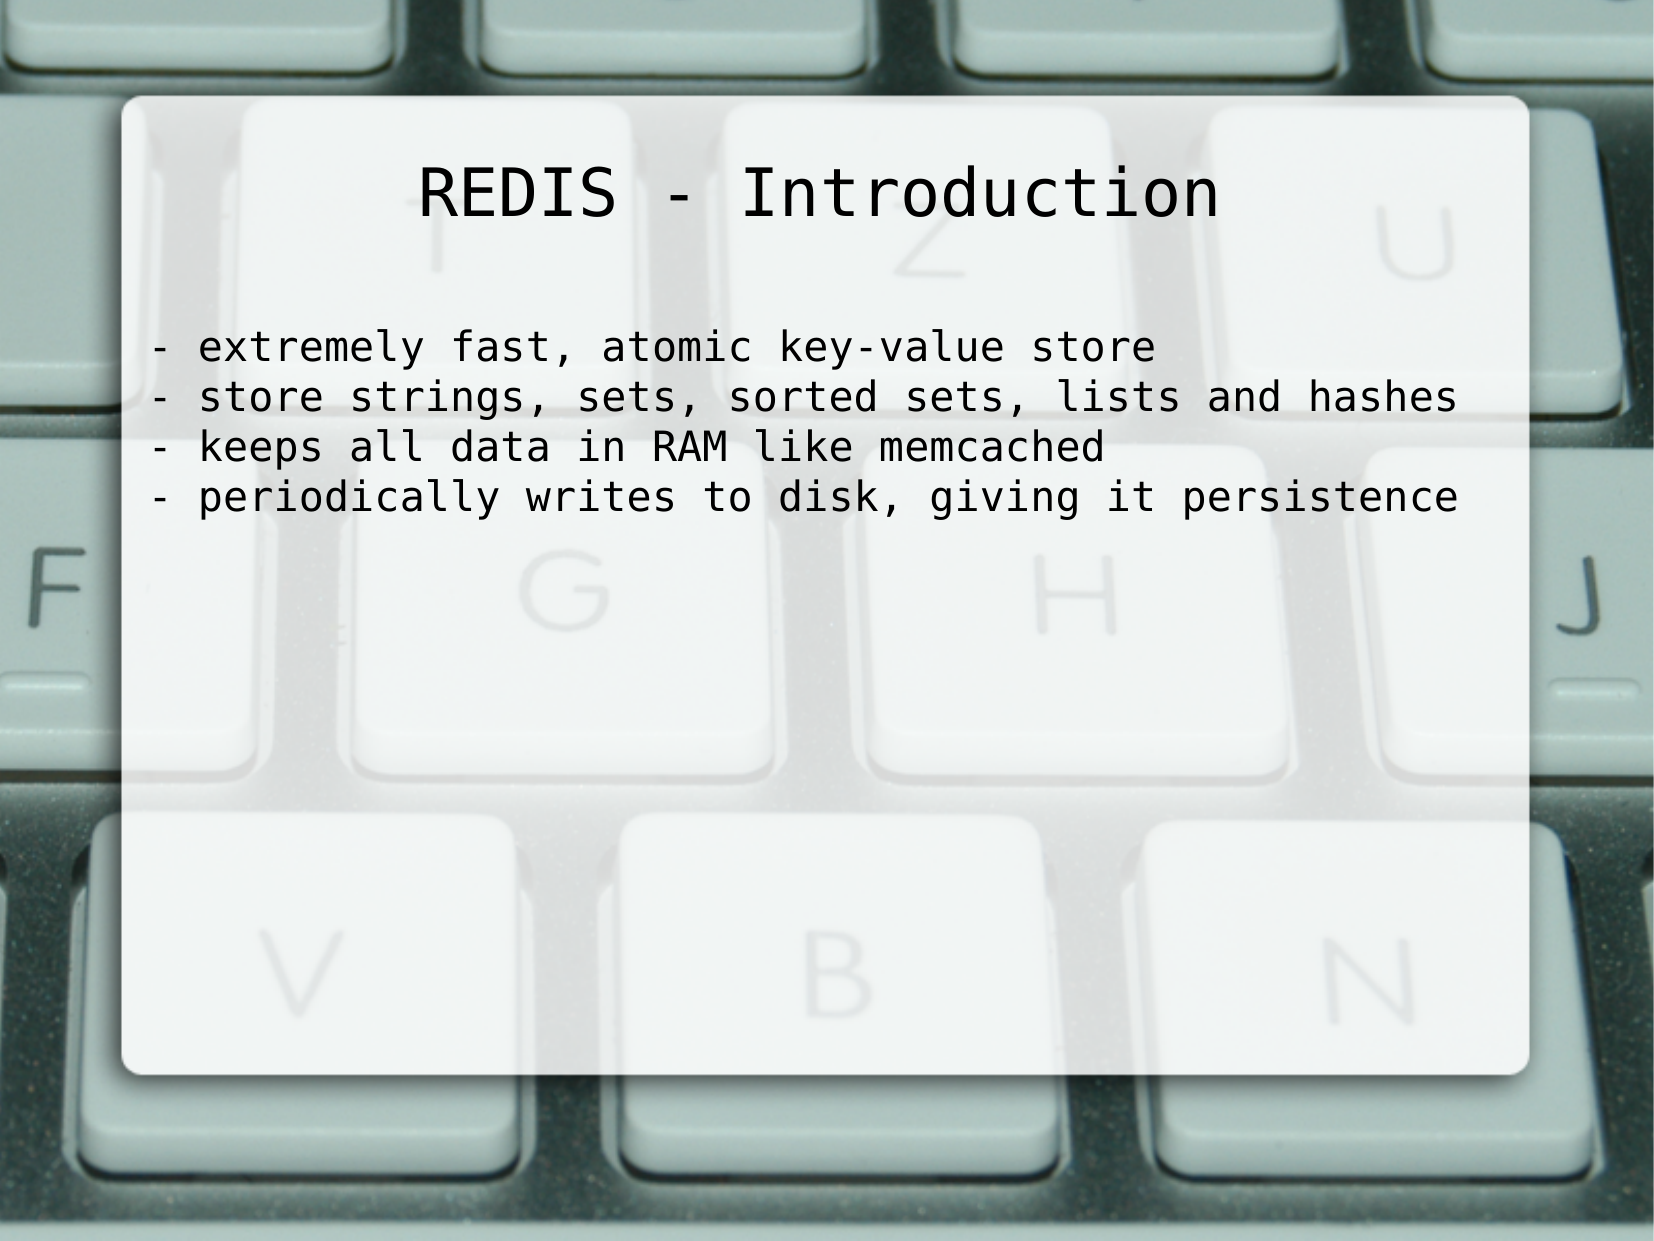

# REDIS - Introduction
- extremely fast, atomic key-value store
- store strings, sets, sorted sets, lists and hashes
- keeps all data in RAM like memcached
- periodically writes to disk, giving it persistence